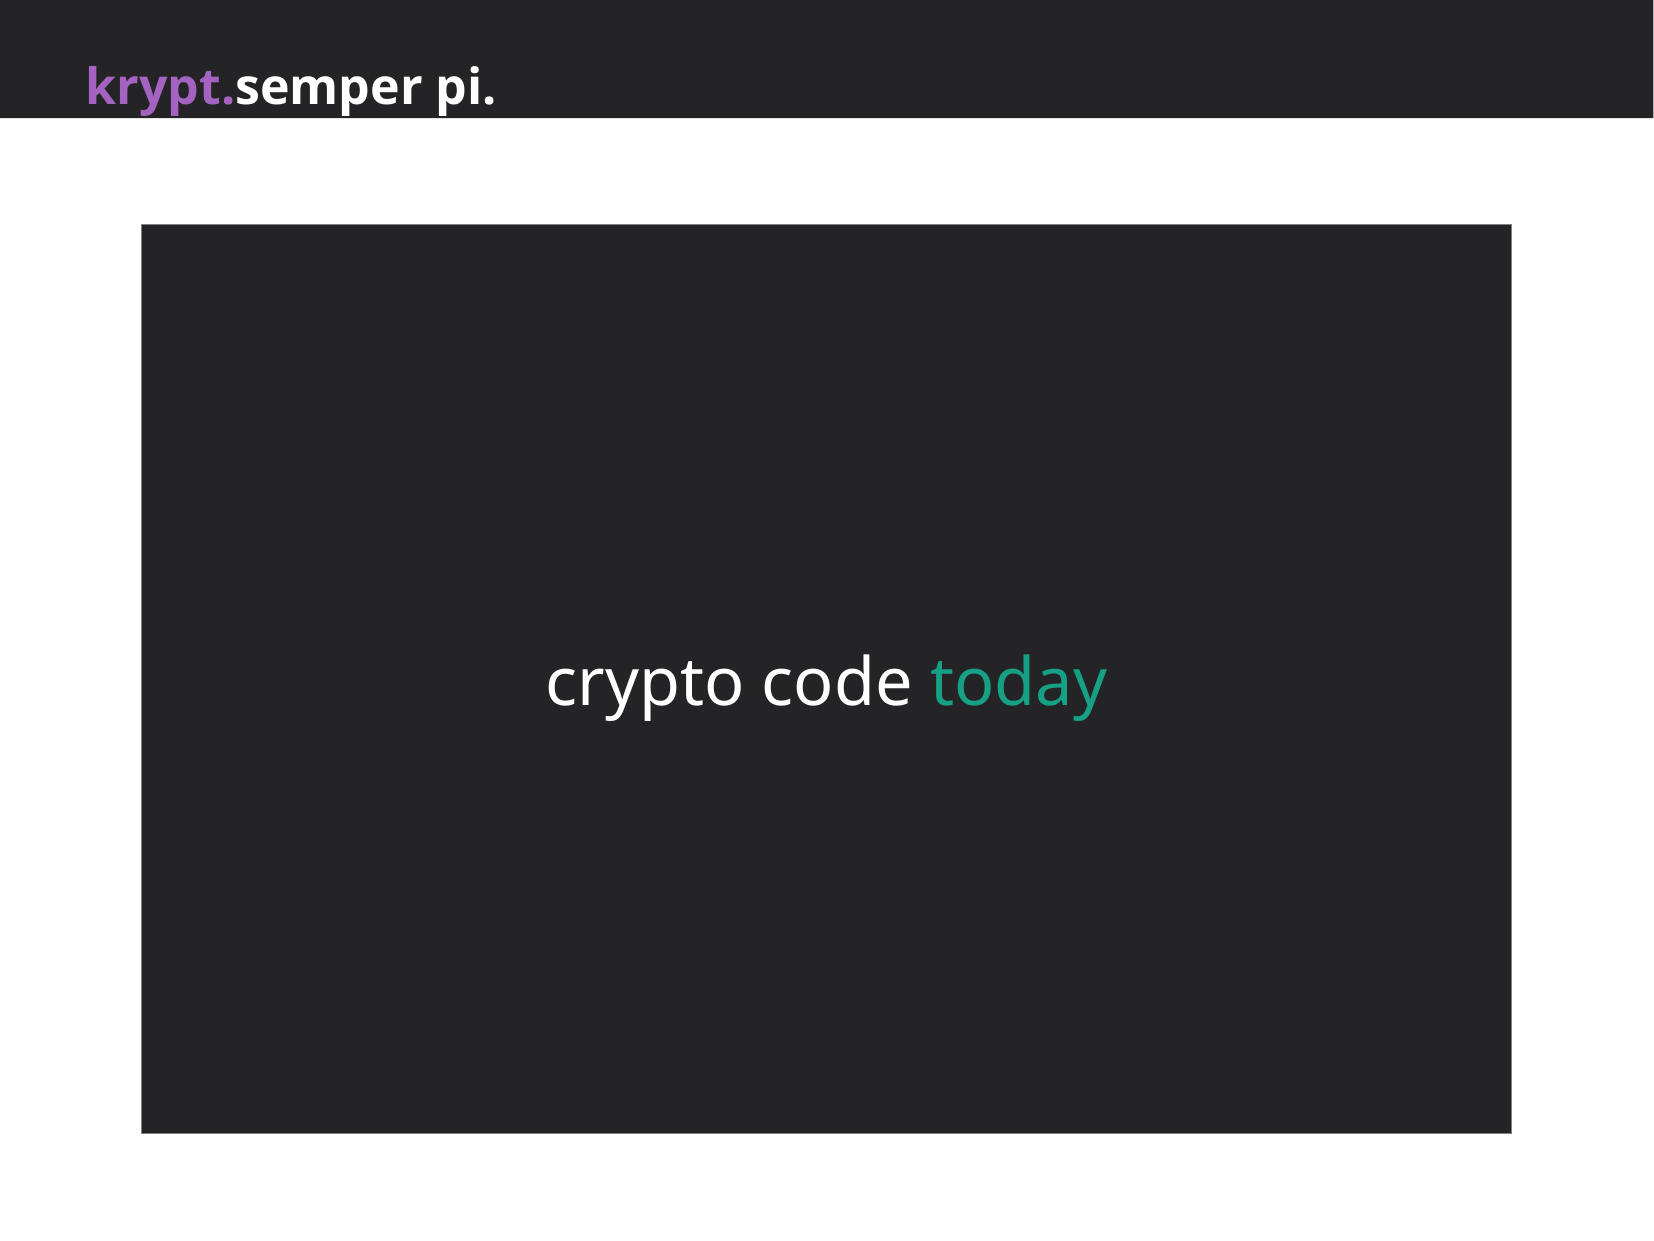

krypt.semper pi.
crypto code today
krypt first of all is a framework